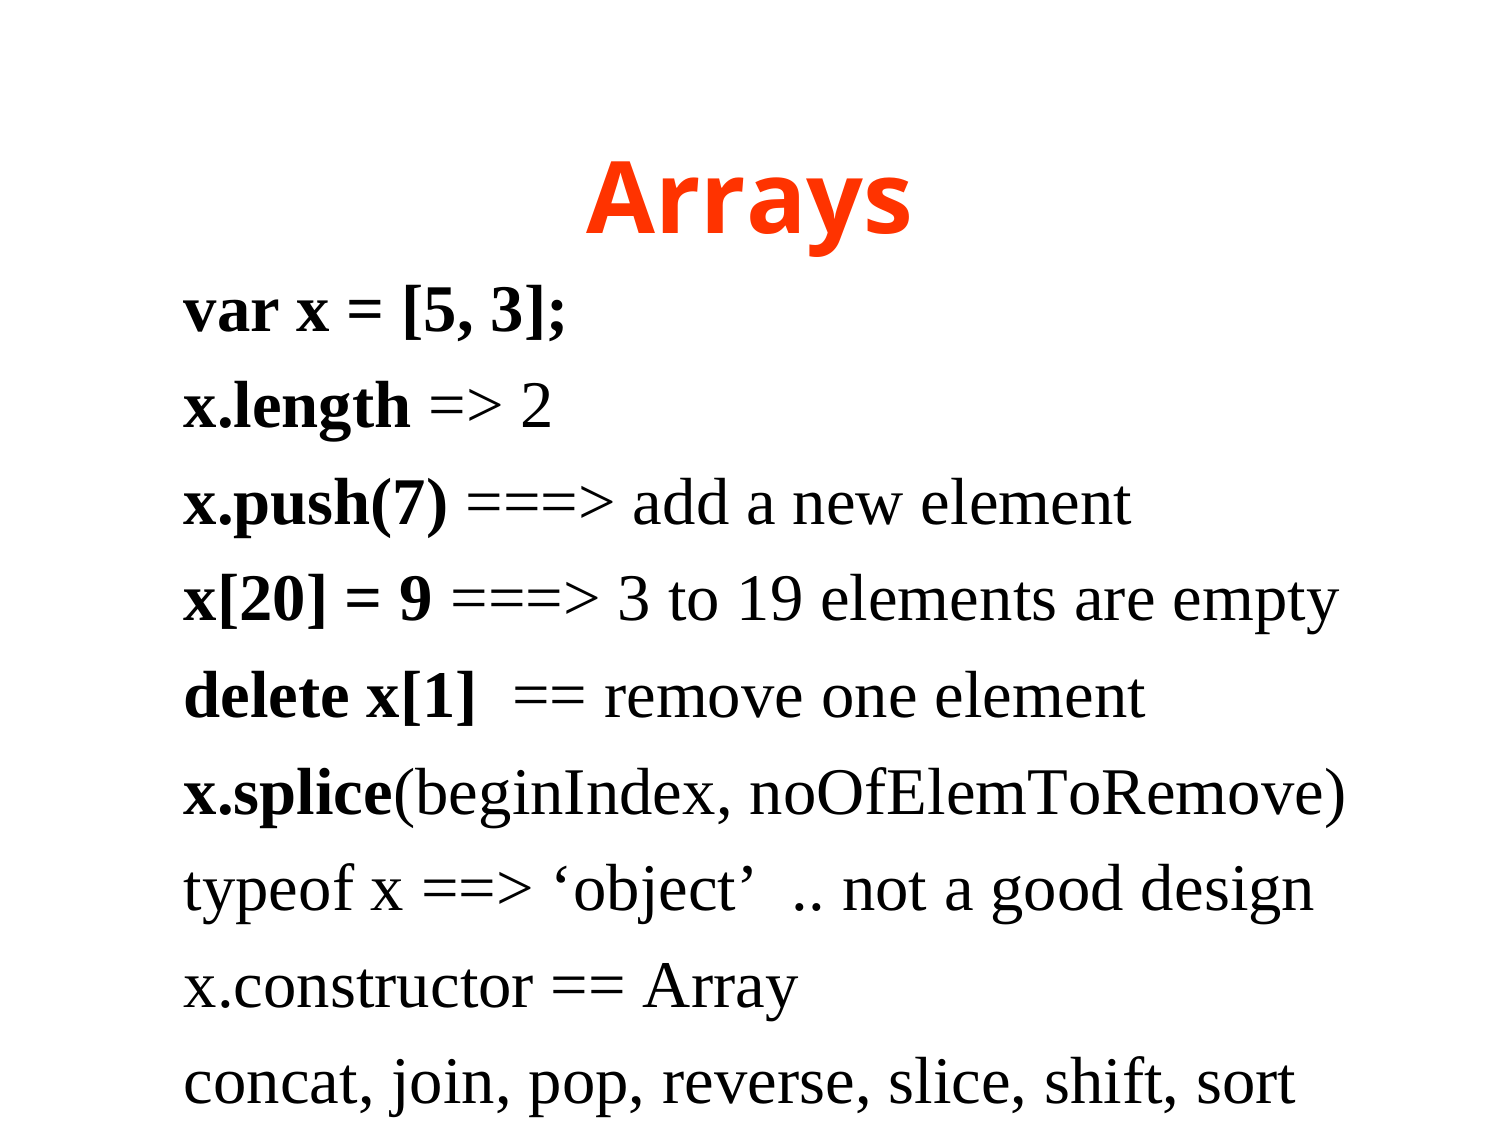

# Arrays
var x = [5, 3];
x.length => 2
x.push(7) ===> add a new element
x[20] = 9 ===> 3 to 19 elements are empty
delete x[1] == remove one element
x.splice(beginIndex, noOfElemToRemove)
typeof x ==> ‘object’ .. not a good design
x.constructor == Array
concat, join, pop, reverse, slice, shift, sort